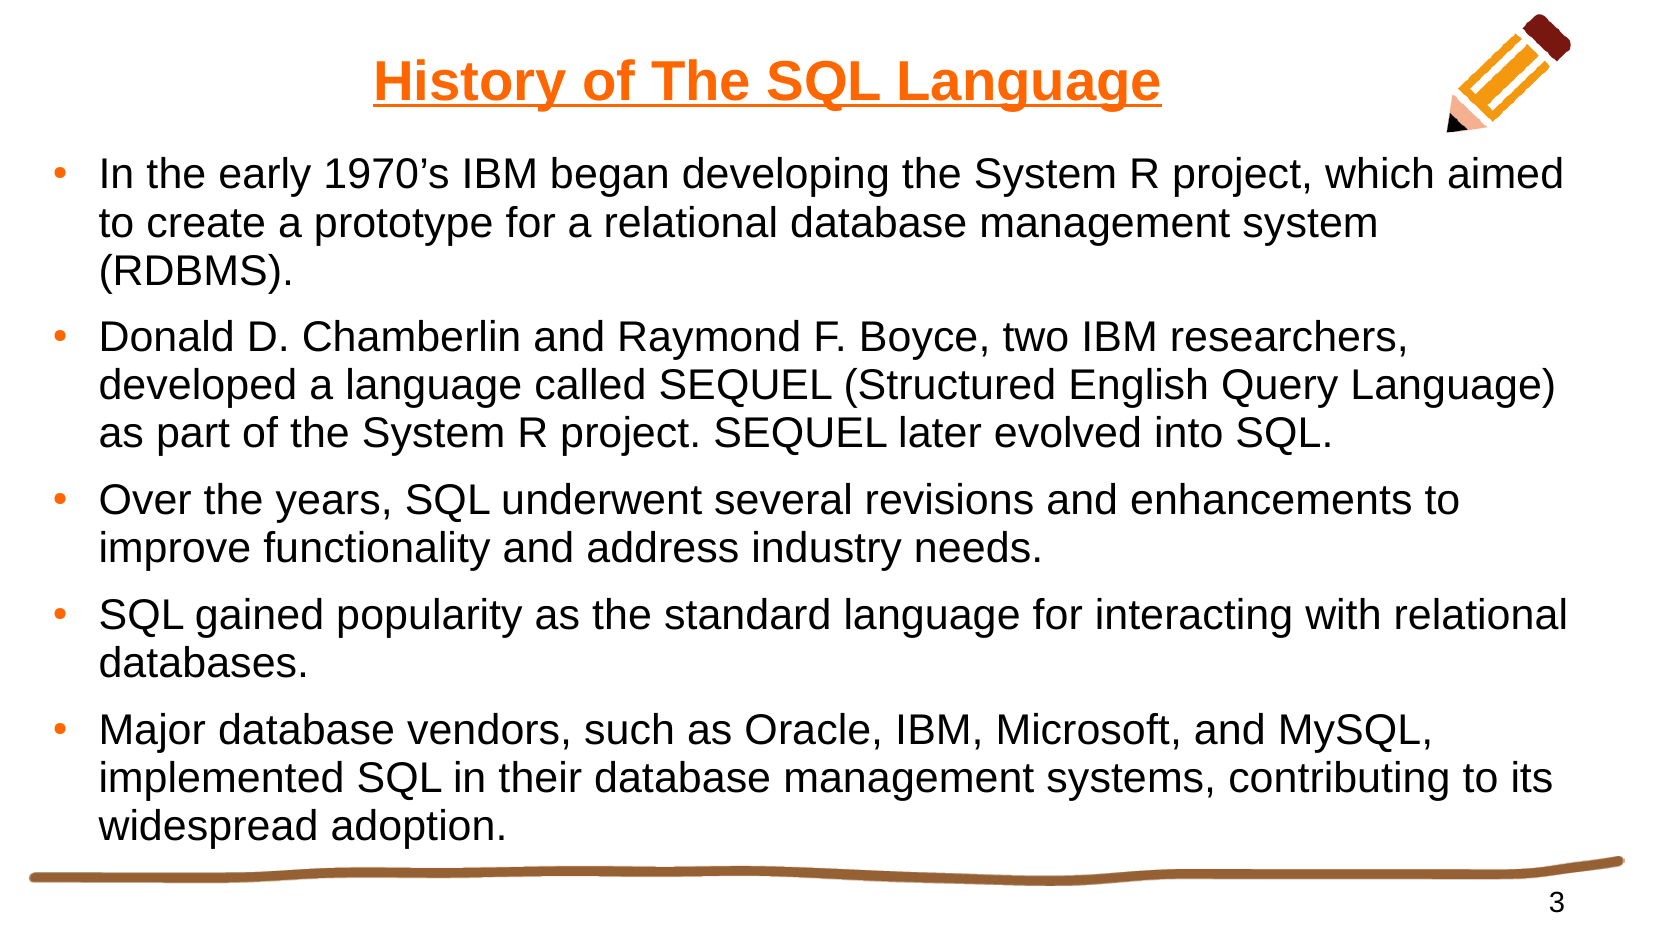

# History of The SQL Language
In the early 1970’s IBM began developing the System R project, which aimed to create a prototype for a relational database management system (RDBMS).
Donald D. Chamberlin and Raymond F. Boyce, two IBM researchers, developed a language called SEQUEL (Structured English Query Language) as part of the System R project. SEQUEL later evolved into SQL.
Over the years, SQL underwent several revisions and enhancements to improve functionality and address industry needs.
SQL gained popularity as the standard language for interacting with relational databases.
Major database vendors, such as Oracle, IBM, Microsoft, and MySQL, implemented SQL in their database management systems, contributing to its widespread adoption.
3